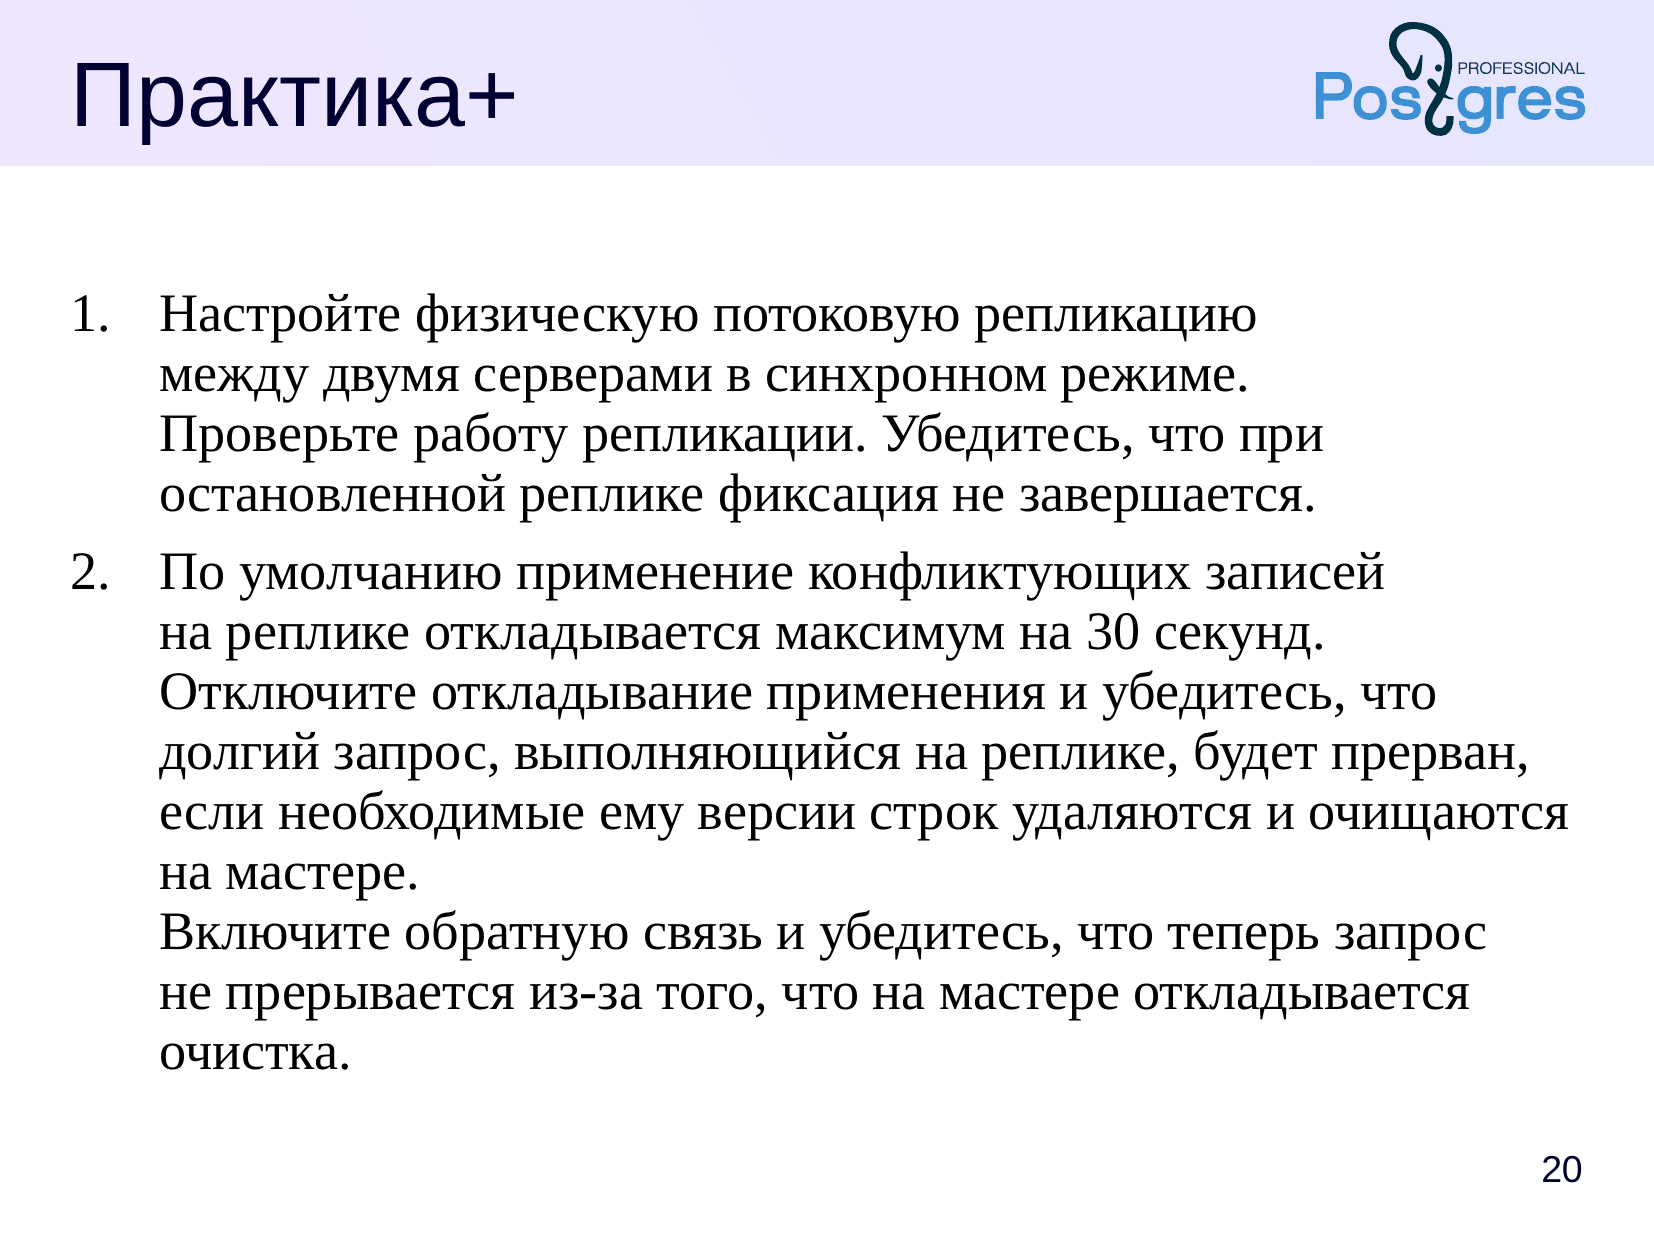

# Практика+
Настройте физическую потоковую репликацию
между двумя серверами в синхронном режиме.
Проверьте работу репликации. Убедитесь, что при остановленной реплике фиксация не завершается.
По умолчанию применение конфликтующих записей
на реплике откладывается максимум на 30 секунд. Отключите откладывание применения и убедитесь, что долгий запрос, выполняющийся на реплике, будет прерван, если необходимые ему версии строк удаляются и очищаются
на мастере.
Включите обратную связь и убедитесь, что теперь запрос
не прерывается из-за того, что на мастере откладывается очистка.